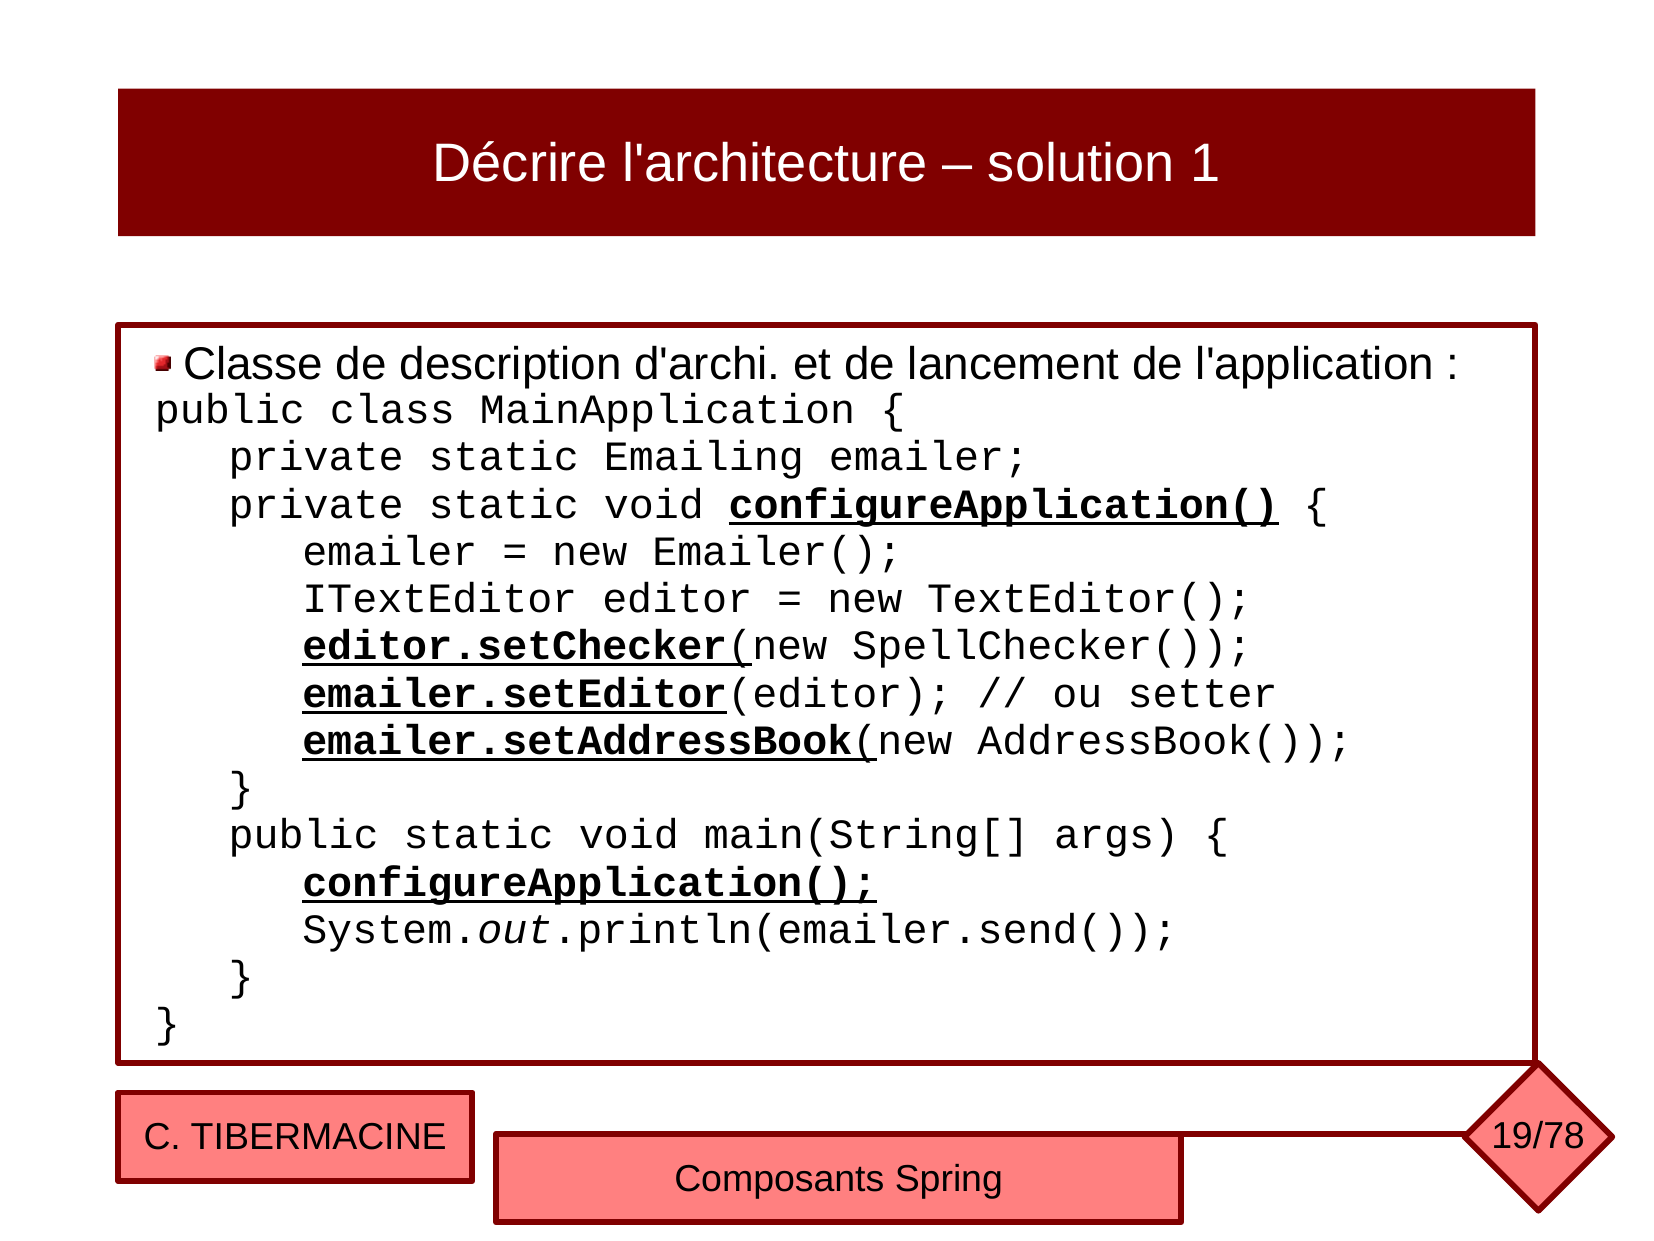

Décrire l'architecture – solution 1
 Classe de description d'archi. et de lancement de l'application :
public class MainApplication {
	private static Emailing emailer;
	private static void configureApplication() {
		emailer = new Emailer();
		ITextEditor editor = new TextEditor();
		editor.setChecker(new SpellChecker());
		emailer.setEditor(editor); // ou setter
		emailer.setAddressBook(new AddressBook());
	}
	public static void main(String[] args) {
		configureApplication();
		System.out.println(emailer.send());
	}
}
C. TIBERMACINE
Composants Spring